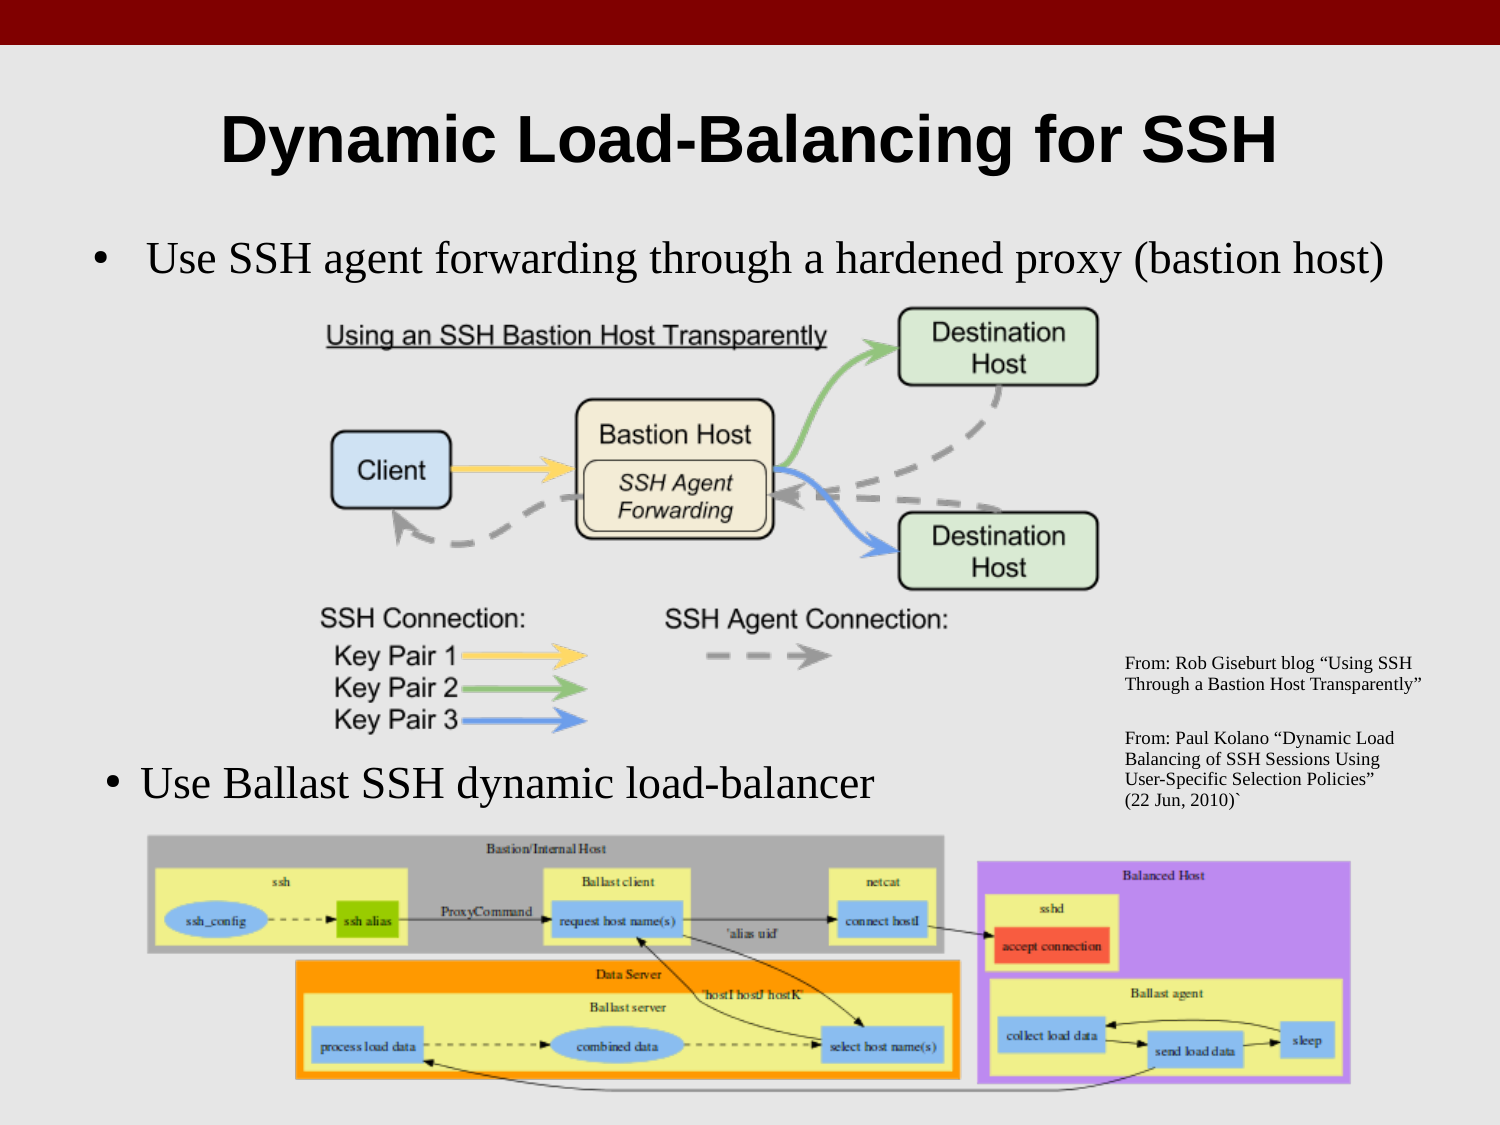

# Dynamic Load-Balancing for SSH
Use SSH agent forwarding through a hardened proxy (bastion host)
From: Rob Giseburt blog “Using SSH Through a Bastion Host Transparently”
From: Paul Kolano “Dynamic Load Balancing of SSH Sessions Using User-Specific Selection Policies” (22 Jun, 2010)`
Use Ballast SSH dynamic load-balancer